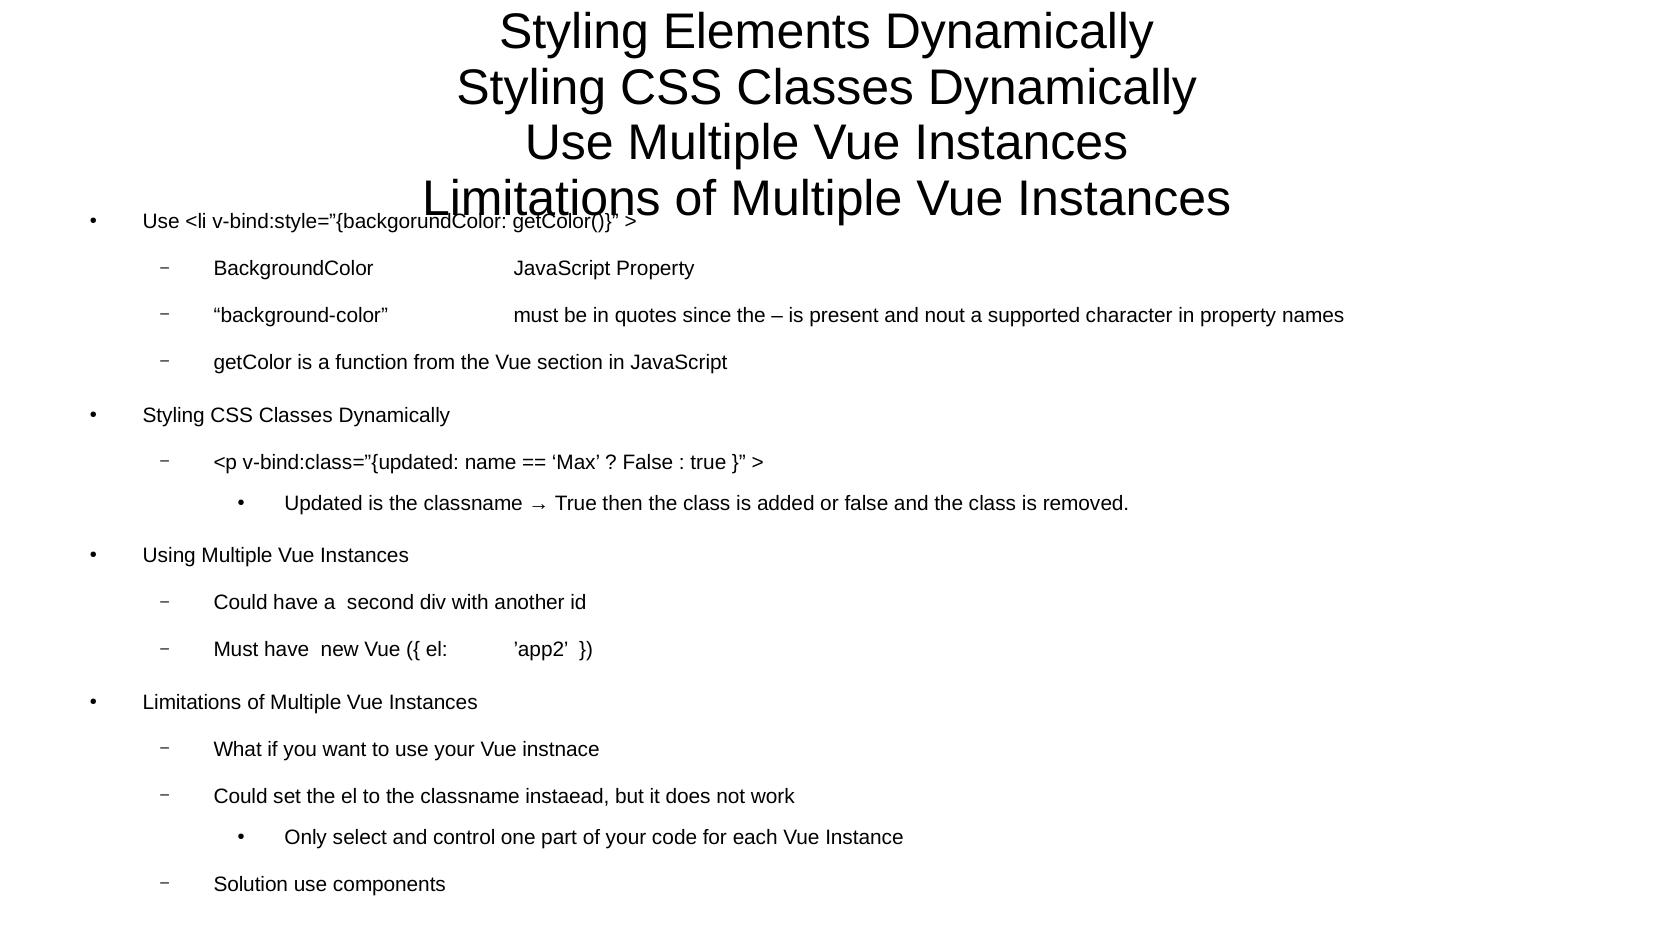

# Styling Elements Dynamically Styling CSS Classes Dynamically Use Multiple Vue Instances Limitations of Multiple Vue Instances
Use <li v-bind:style=”{backgorundColor: getColor()}” >
BackgroundColor		JavaScript Property
“background-color”		must be in quotes since the – is present and nout a supported character in property names
getColor is a function from the Vue section in JavaScript
Styling CSS Classes Dynamically
<p v-bind:class=”{updated: name == ‘Max’ ? False : true }” >
Updated is the classname → True then the class is added or false and the class is removed.
Using Multiple Vue Instances
Could have a second div with another id
Must have new Vue ({ el:	’app2’ })
Limitations of Multiple Vue Instances
What if you want to use your Vue instnace
Could set the el to the classname instaead, but it does not work
Only select and control one part of your code for each Vue Instance
Solution use components